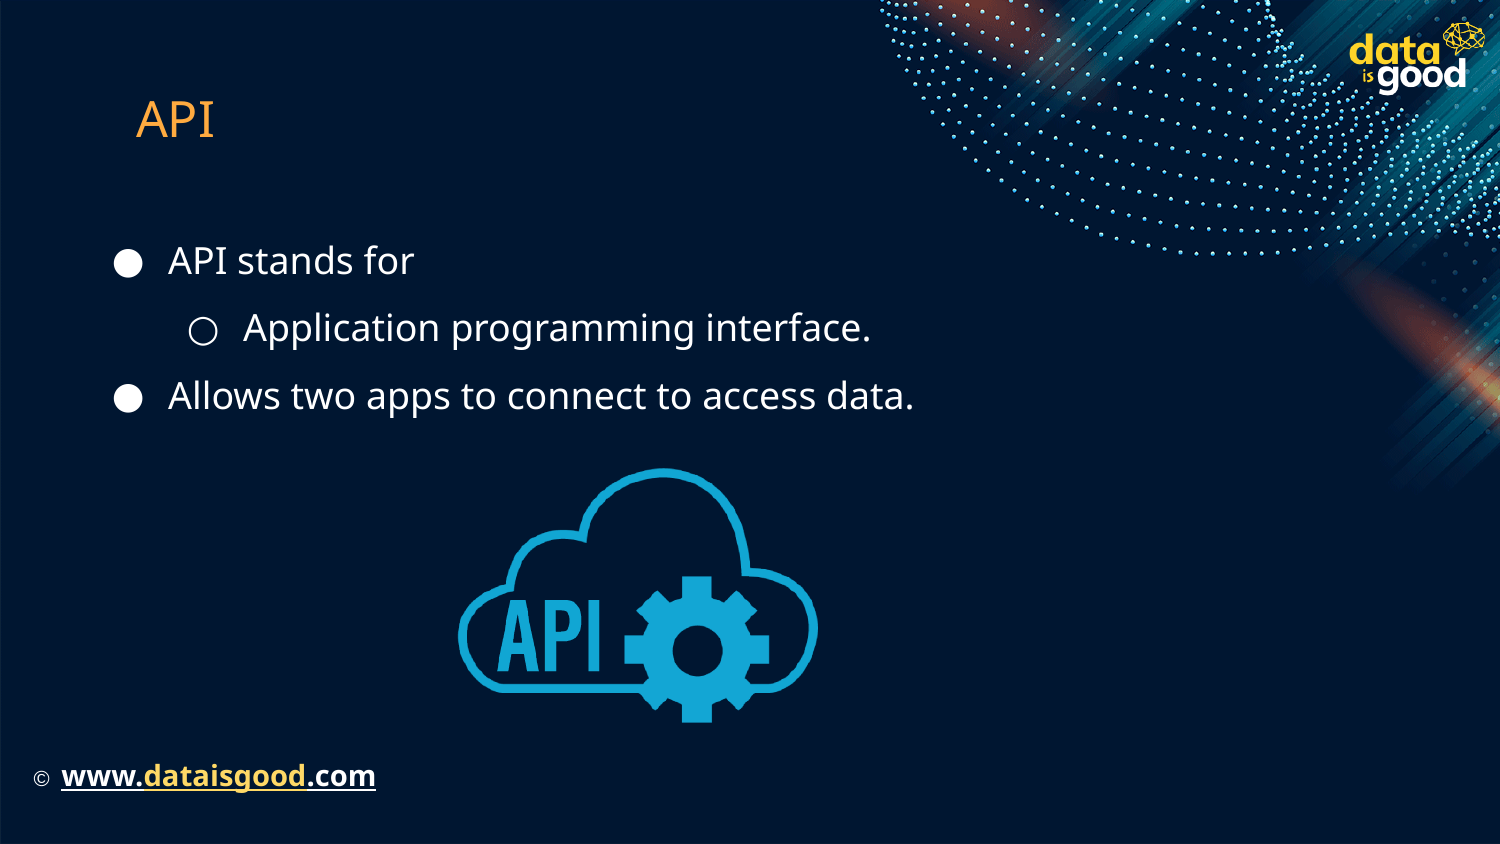

# API
API stands for
Application programming interface.
Allows two apps to connect to access data.